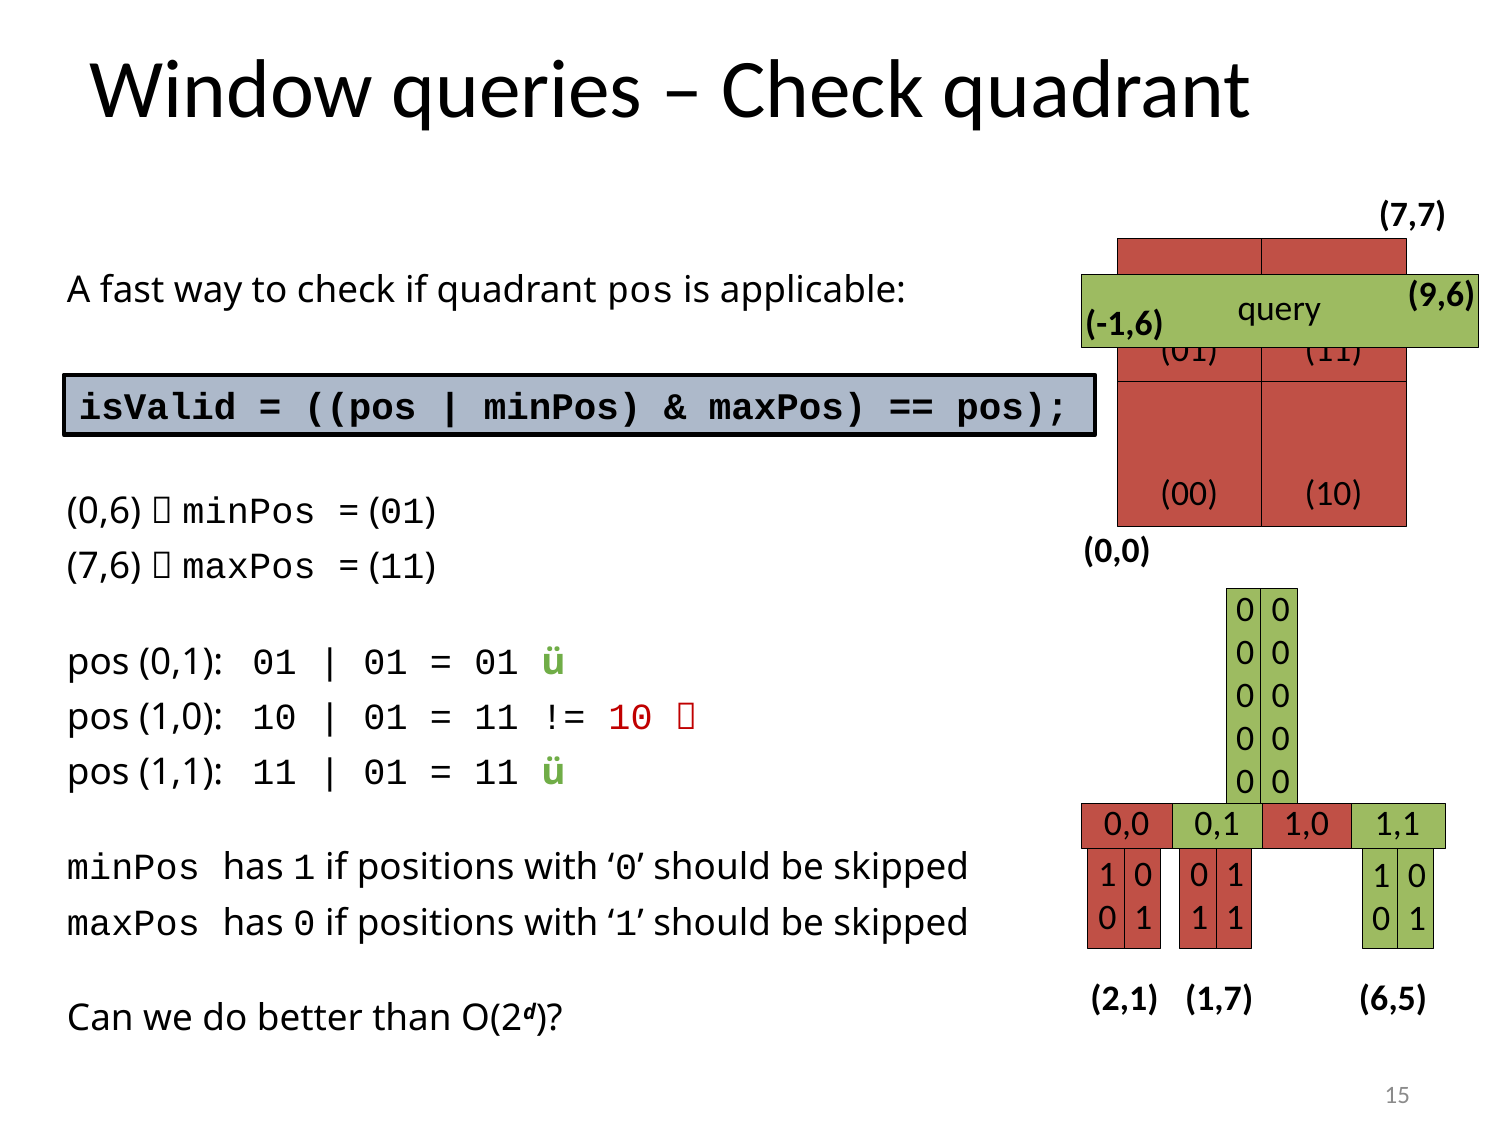

Window queries – Check quadrant
A fast way to check if quadrant pos is applicable:
(0,6)  minPos = (01)
(7,6)  maxPos = (11)
pos (0,1): 01 | 01 = 01 ü
pos (1,0): 10 | 01 = 11 != 10 
pos (1,1): 11 | 01 = 11 ü
minPos has 1 if positions with ‘0’ should be skipped
maxPos has 0 if positions with ‘1’ should be skipped
Can we do better than O(2d)?
isValid = ((pos | minPos) & maxPos) == pos);